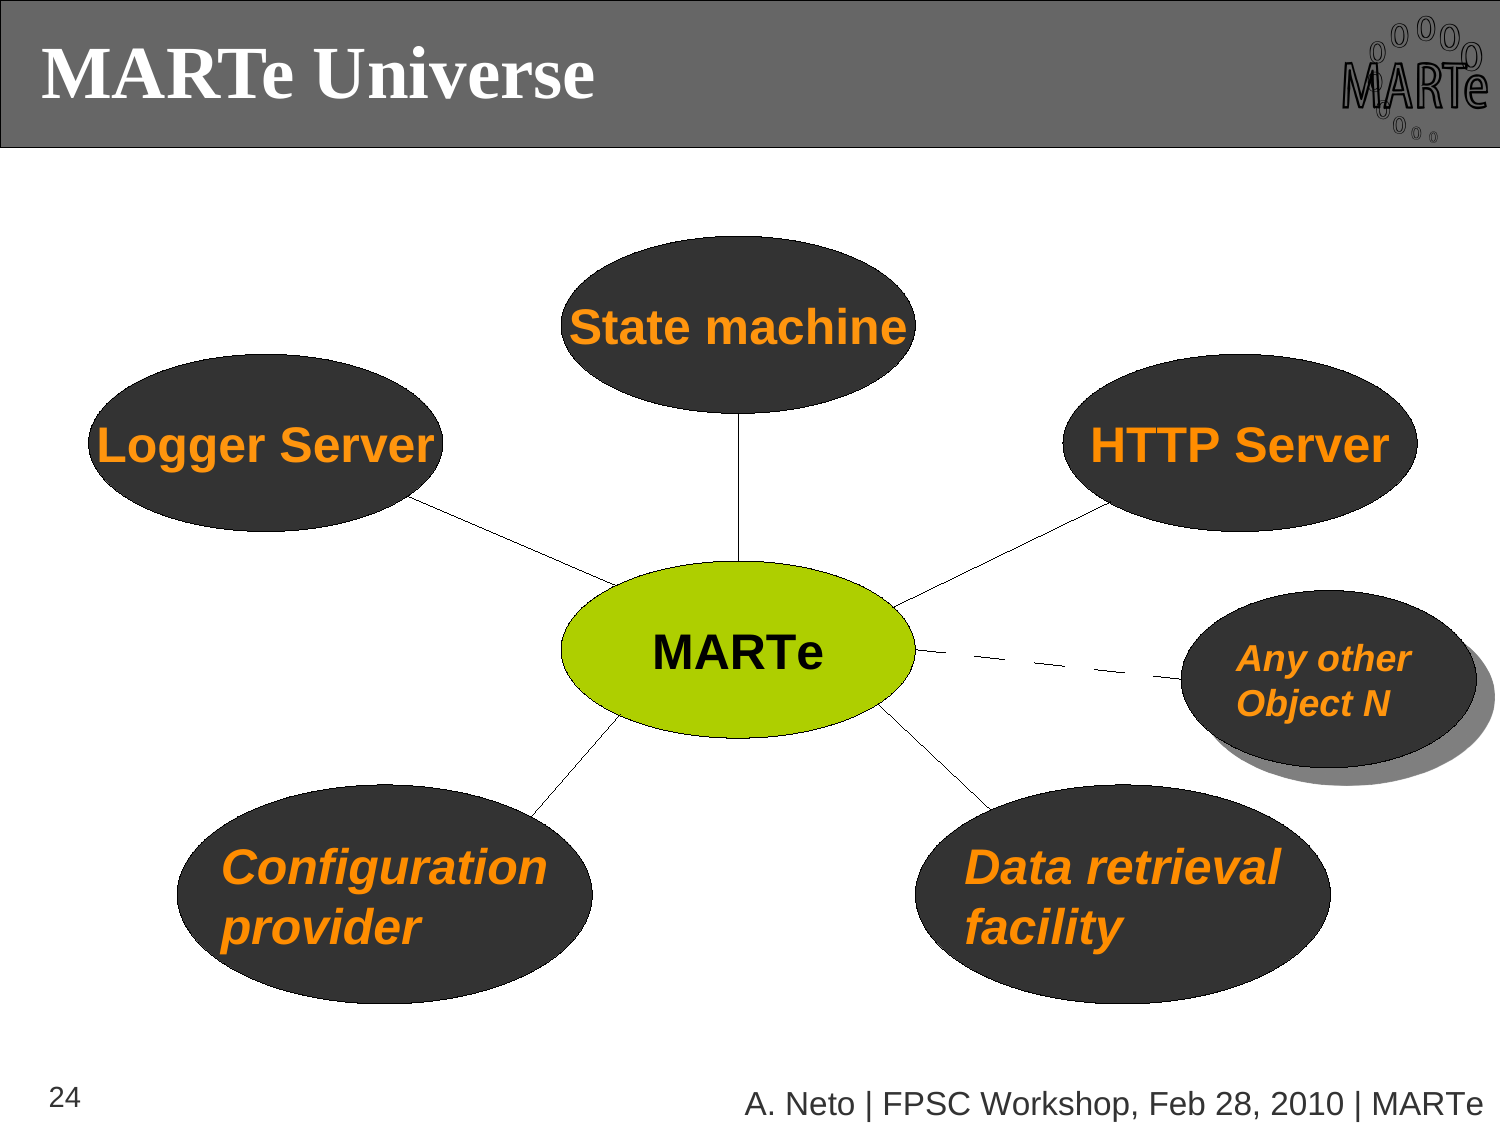

# MARTe Universe
State machine
Logger Server
HTTP Server
MARTe
Any other
Object N
Configuration
provider
Data retrieval
facility